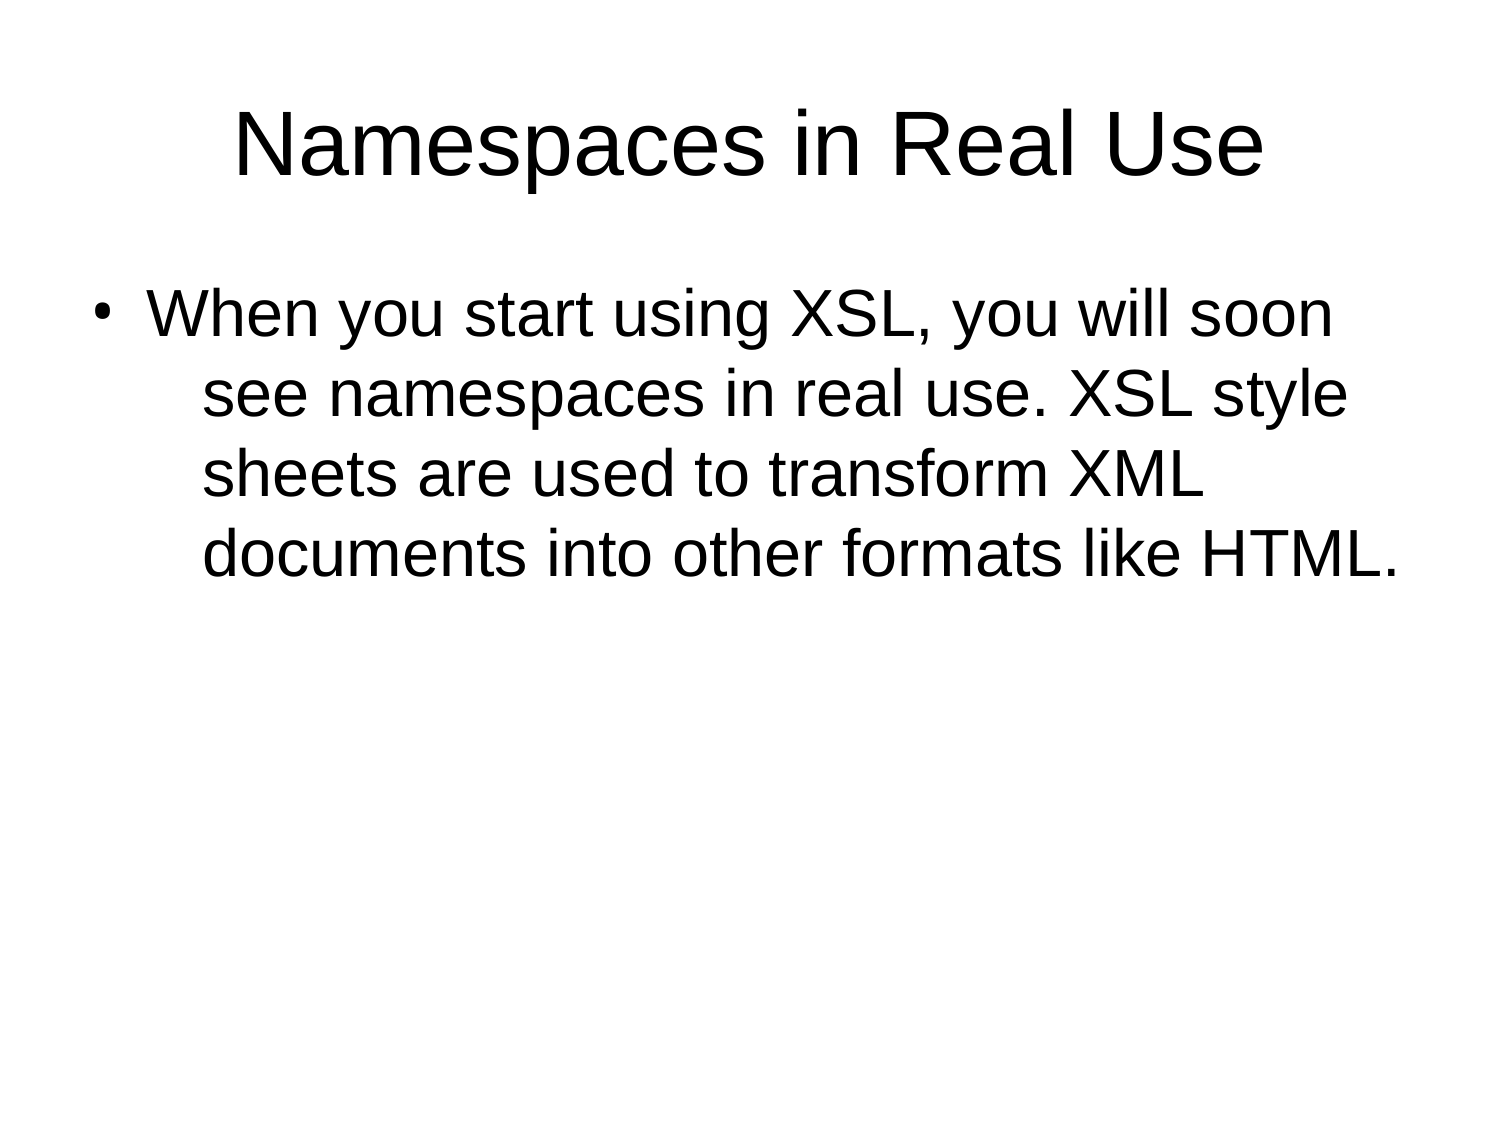

# Namespaces in Real Use
When you start using XSL, you will soon see namespaces in real use. XSL style sheets are used to transform XML documents into other formats like HTML.